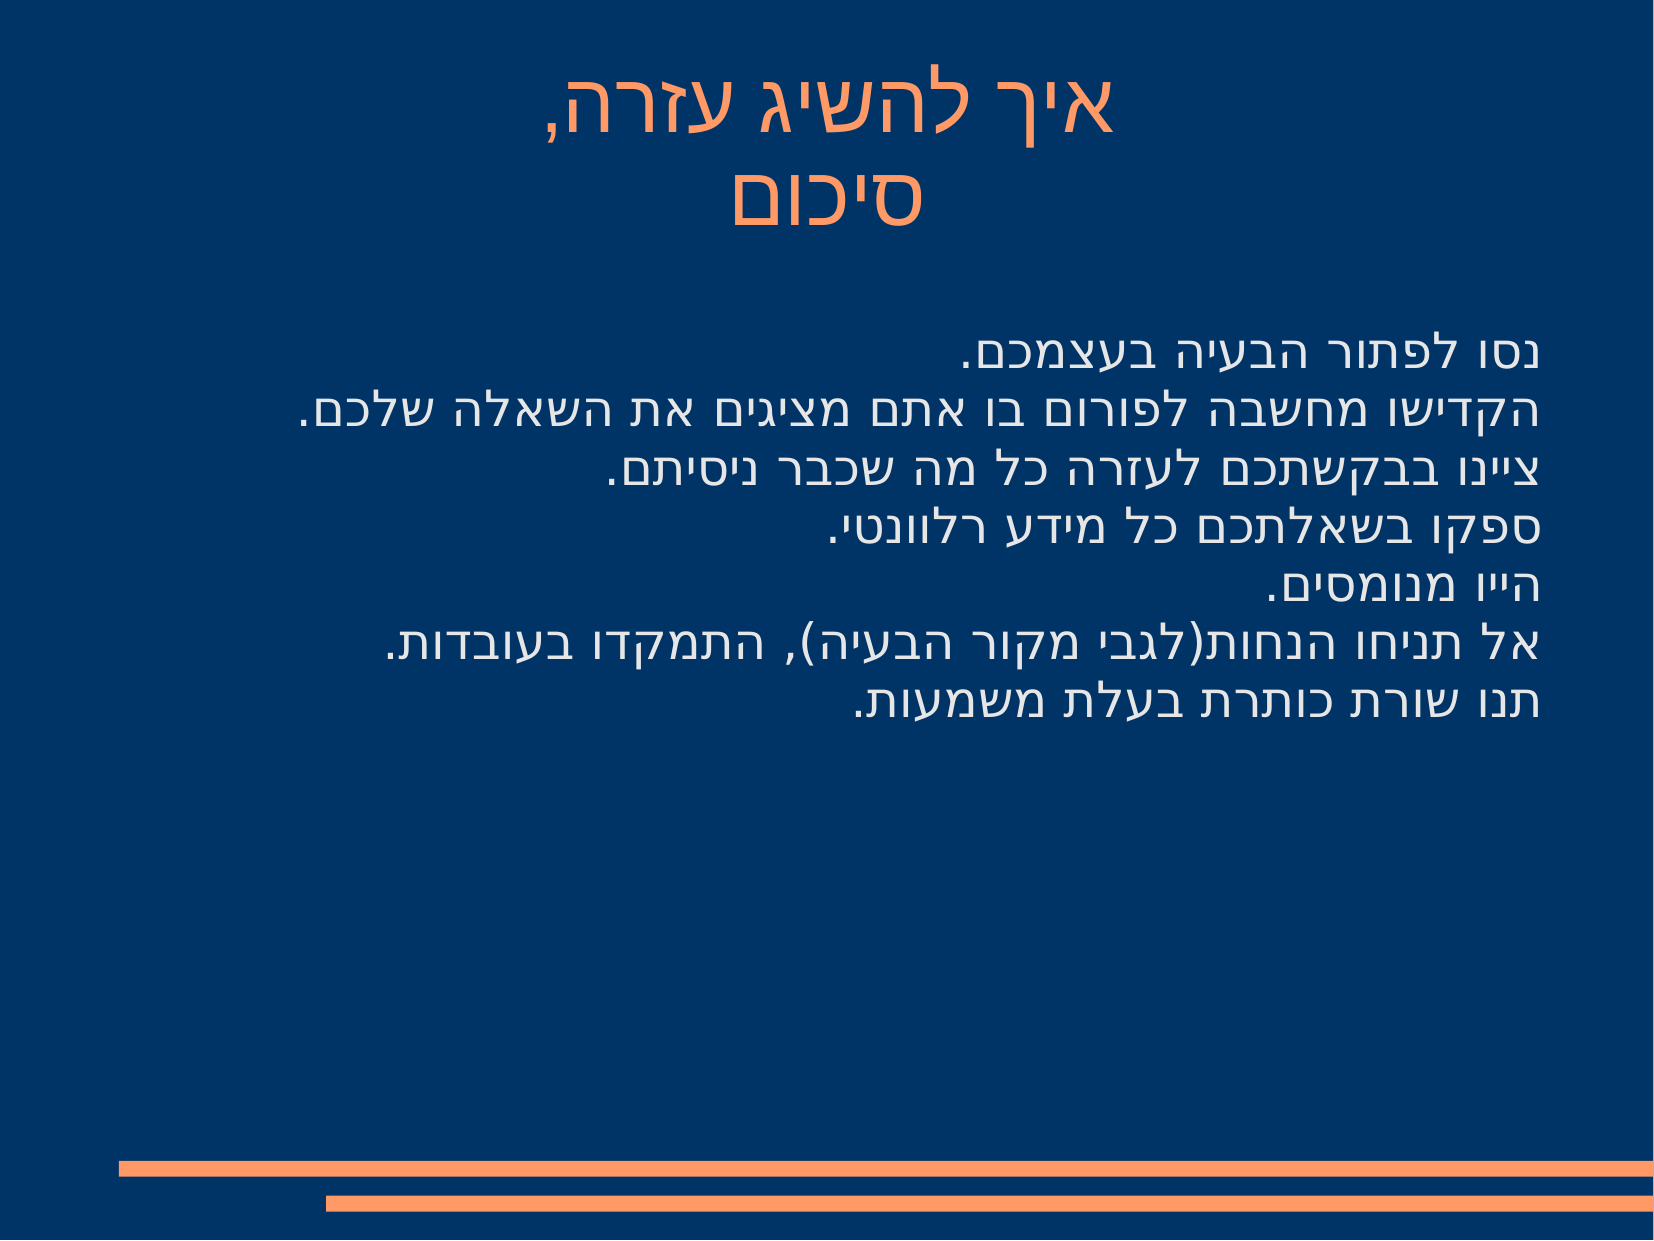

# איך להשיג עזרה, סיכום
נסו לפתור הבעיה בעצמכם.
הקדישו מחשבה לפורום בו אתם מציגים את השאלה שלכם.
ציינו בבקשתכם לעזרה כל מה שכבר ניסיתם.
ספקו בשאלתכם כל מידע רלוונטי.
הייו מנומסים.
אל תניחו הנחות(לגבי מקור הבעיה), התמקדו בעובדות.
תנו שורת כותרת בעלת משמעות.